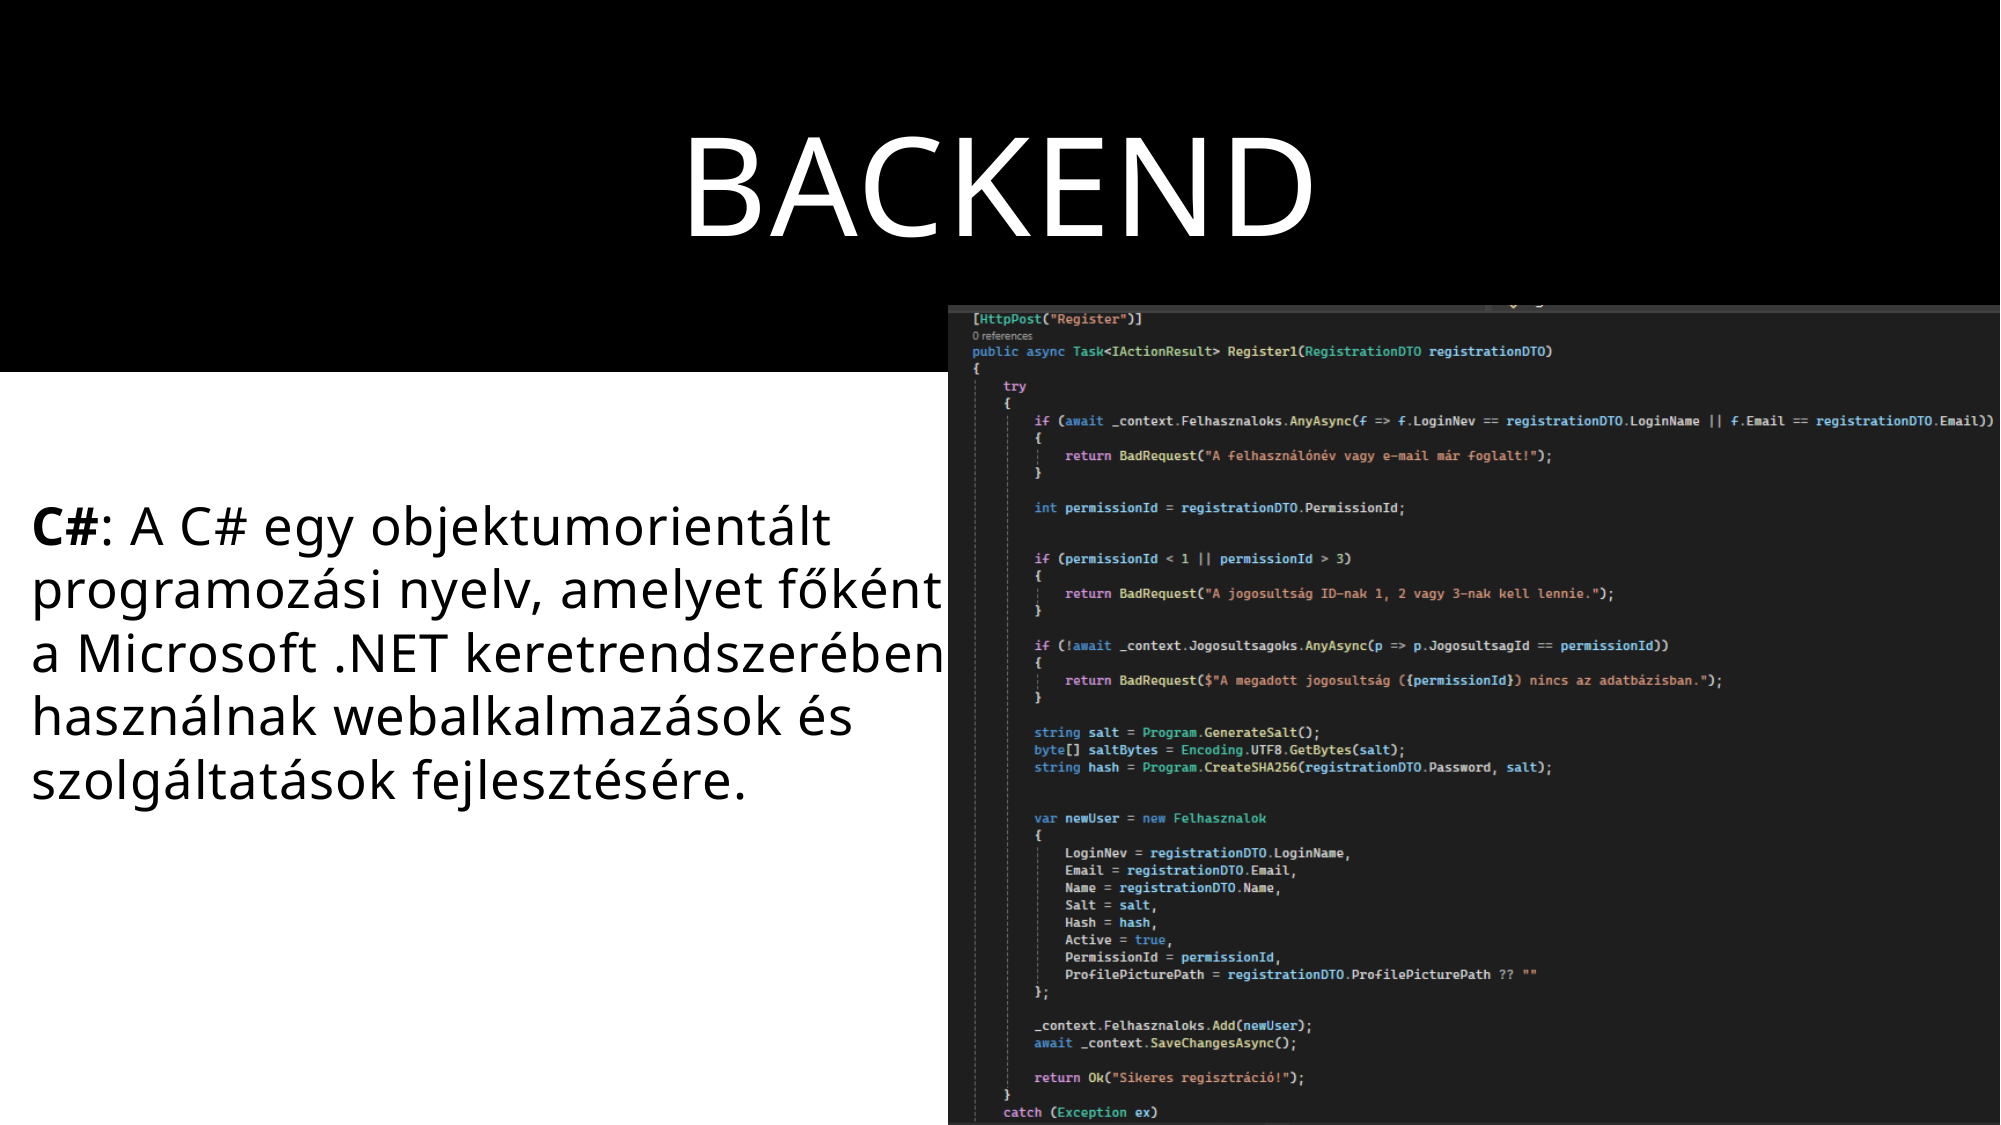

# Backend
C#: A C# egy objektumorientált programozási nyelv, amelyet főként a Microsoft .NET keretrendszerében használnak webalkalmazások és szolgáltatások fejlesztésére.